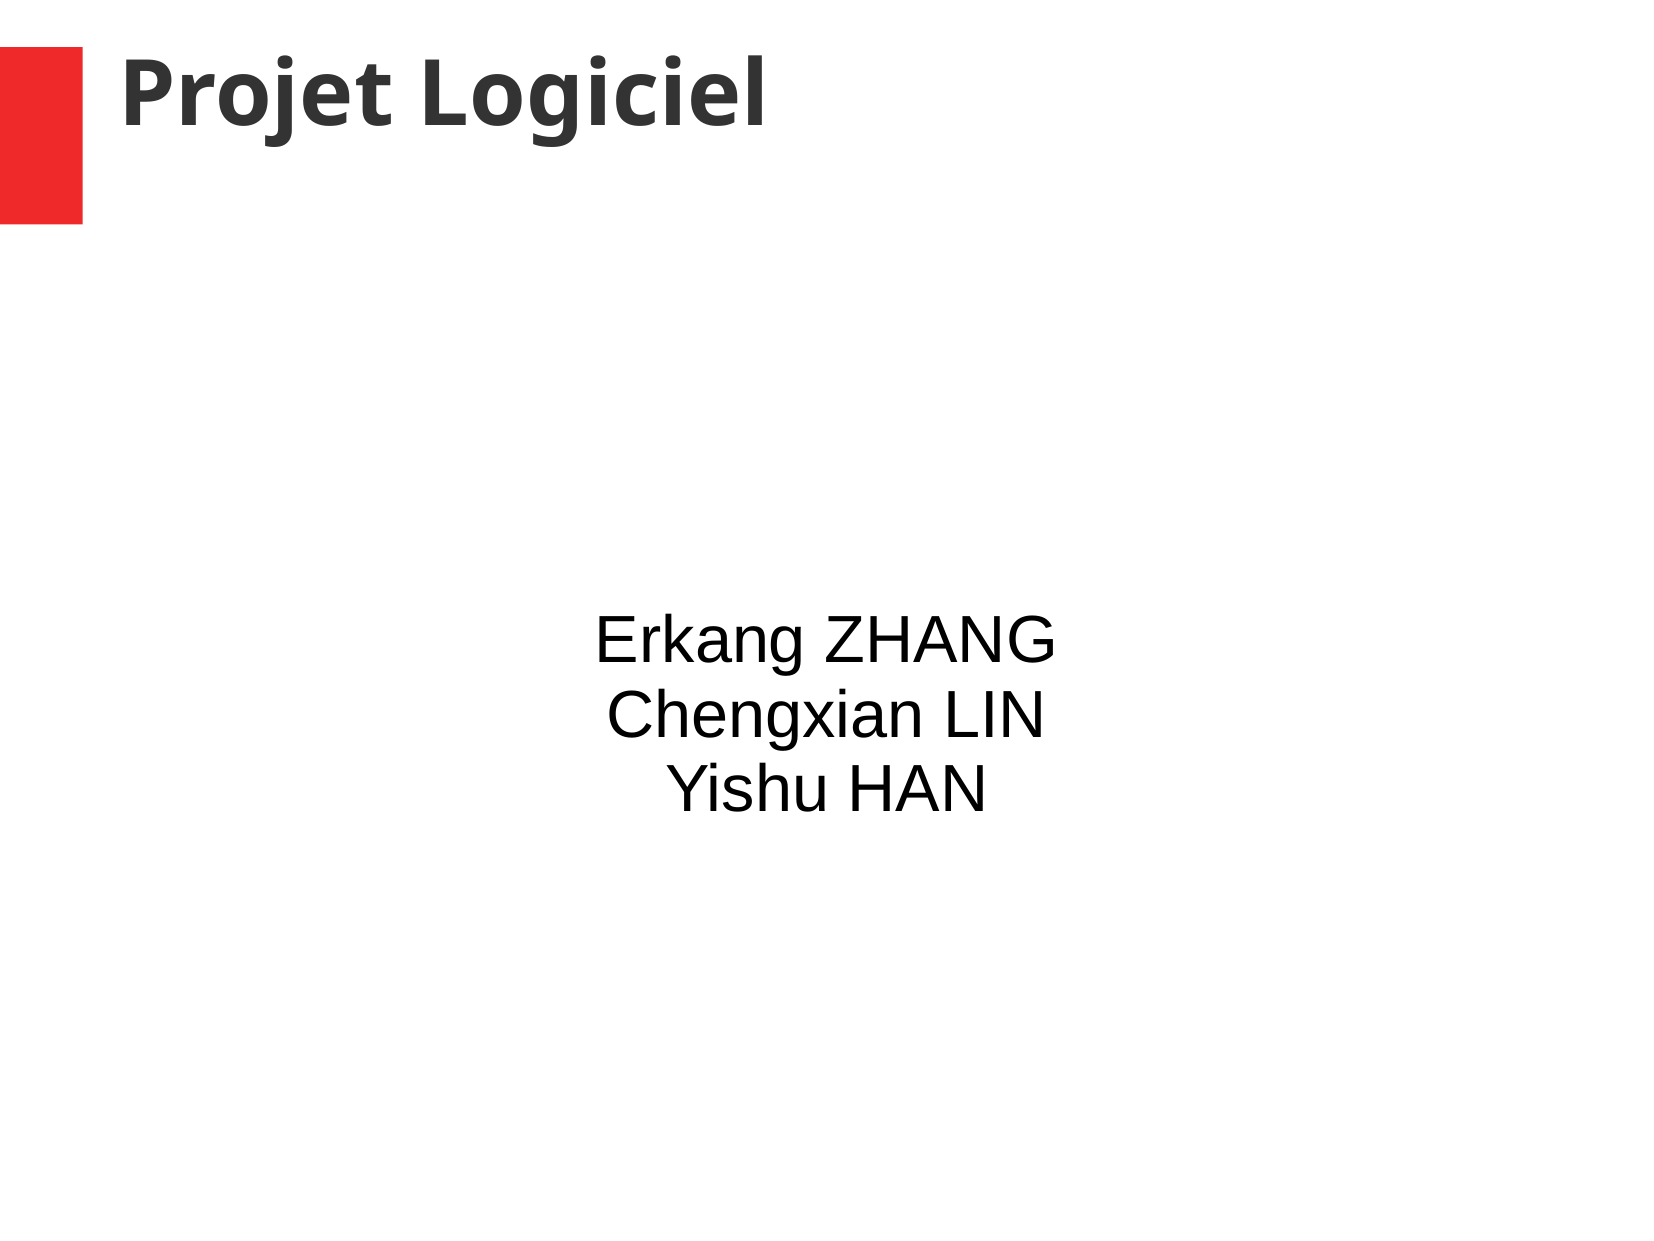

# Projet Logiciel
Erkang ZHANG
Chengxian LIN
Yishu HAN